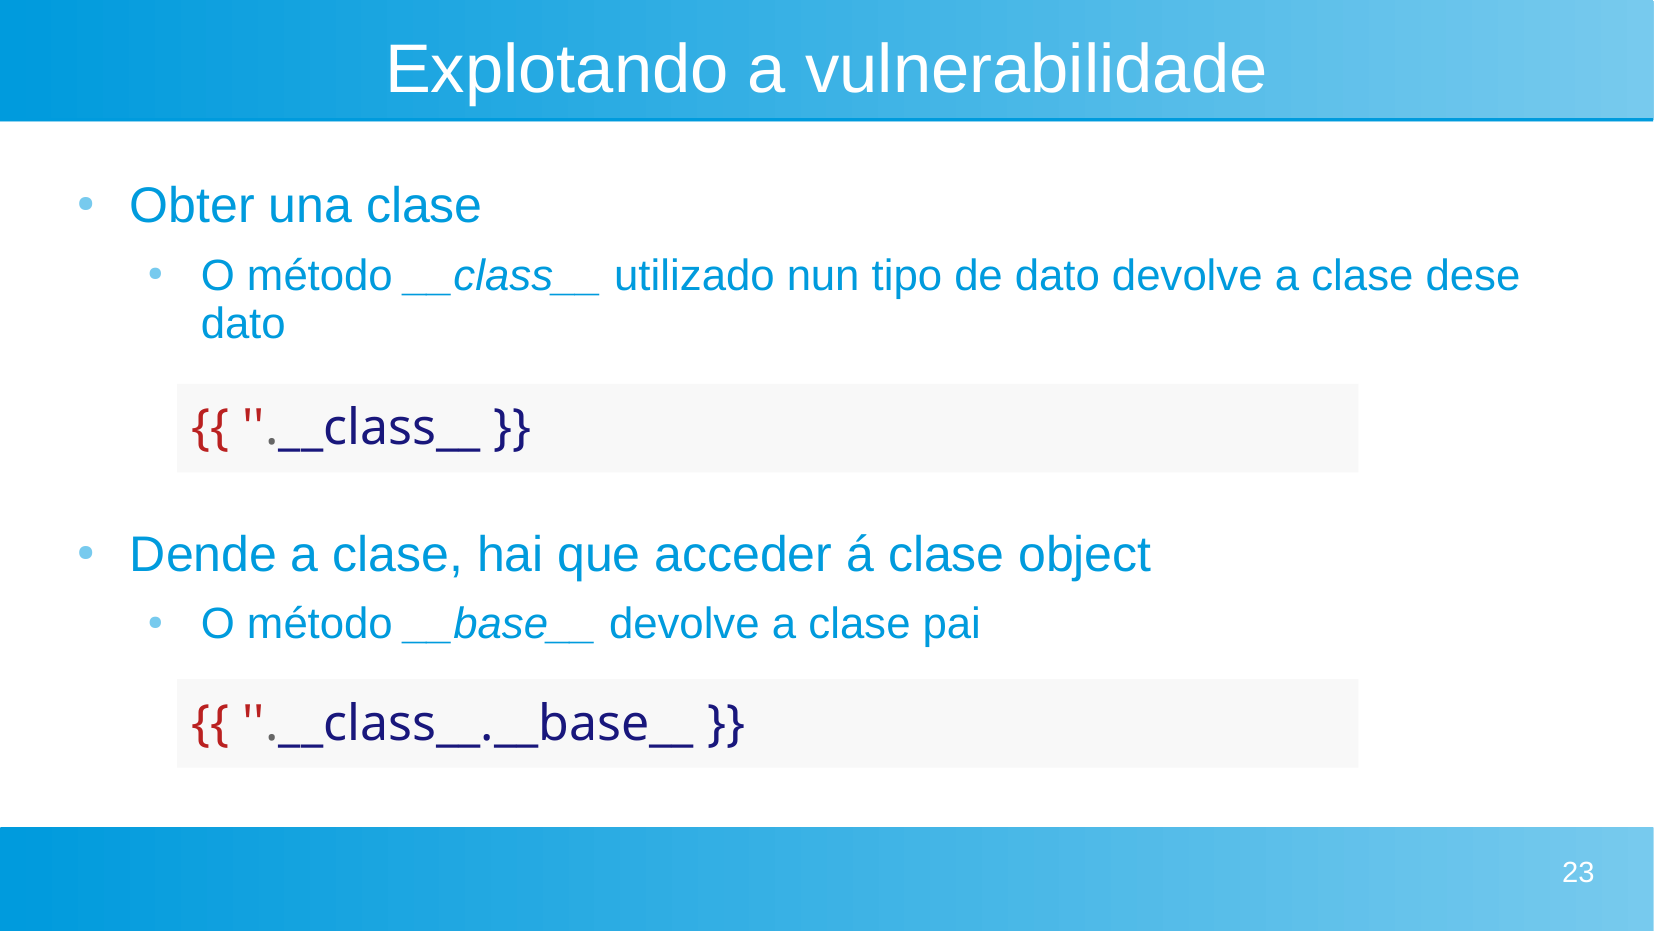

# Explotando a vulnerabilidade
Obter una clase
O método __class__ utilizado nun tipo de dato devolve a clase dese dato
Dende a clase, hai que acceder á clase object
O método __base__ devolve a clase pai
{{ ''.__class__ }}
{{ ''.__class__.__base__ }}
23